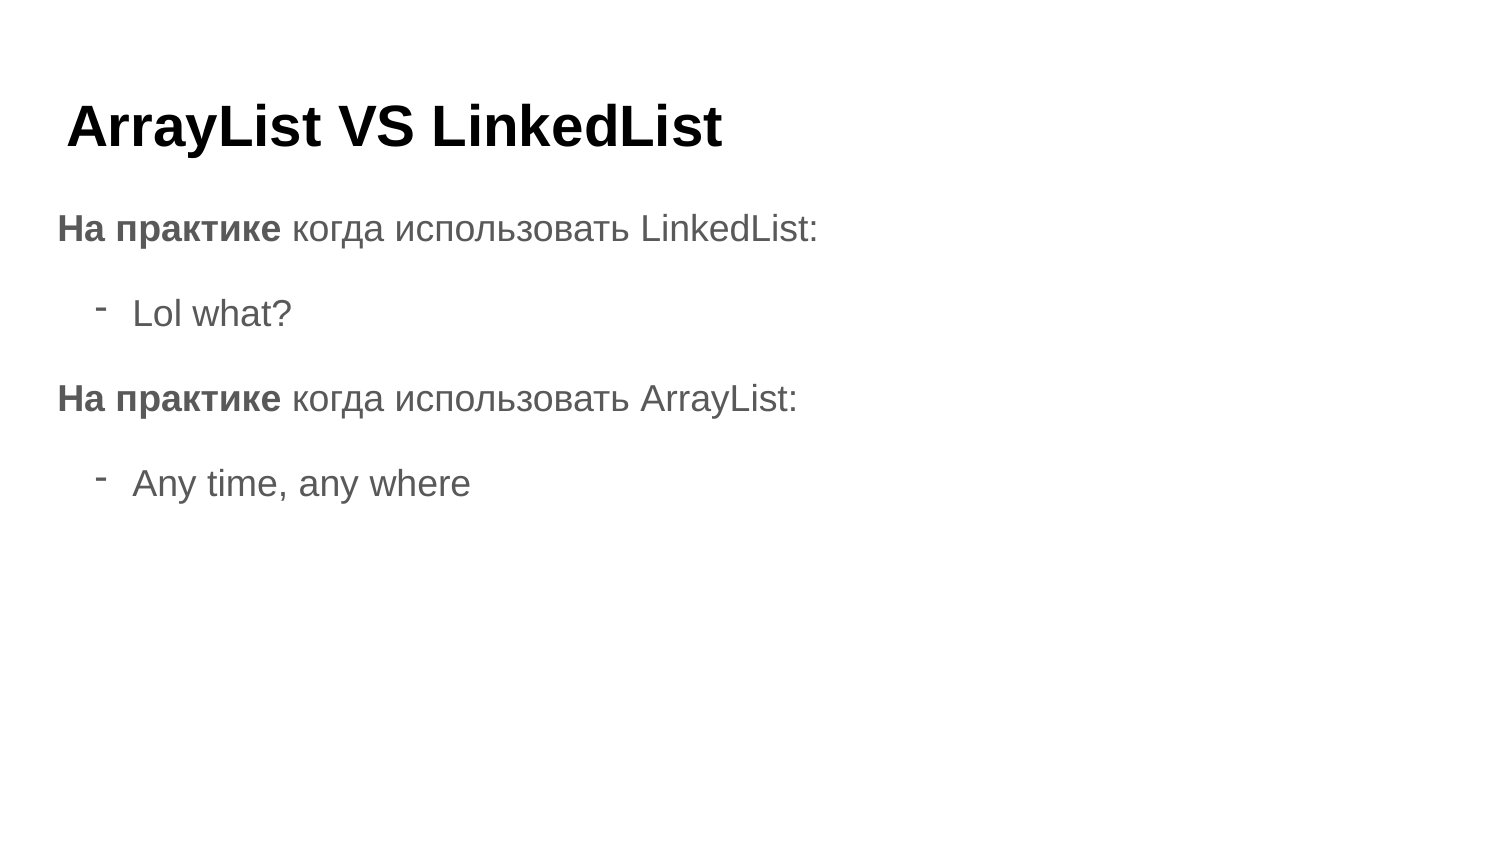

# ArrayList VS LinkedList
На практике когда использовать LinkedList:
Lol what?
На практике когда использовать ArrayList:
Any time, any where